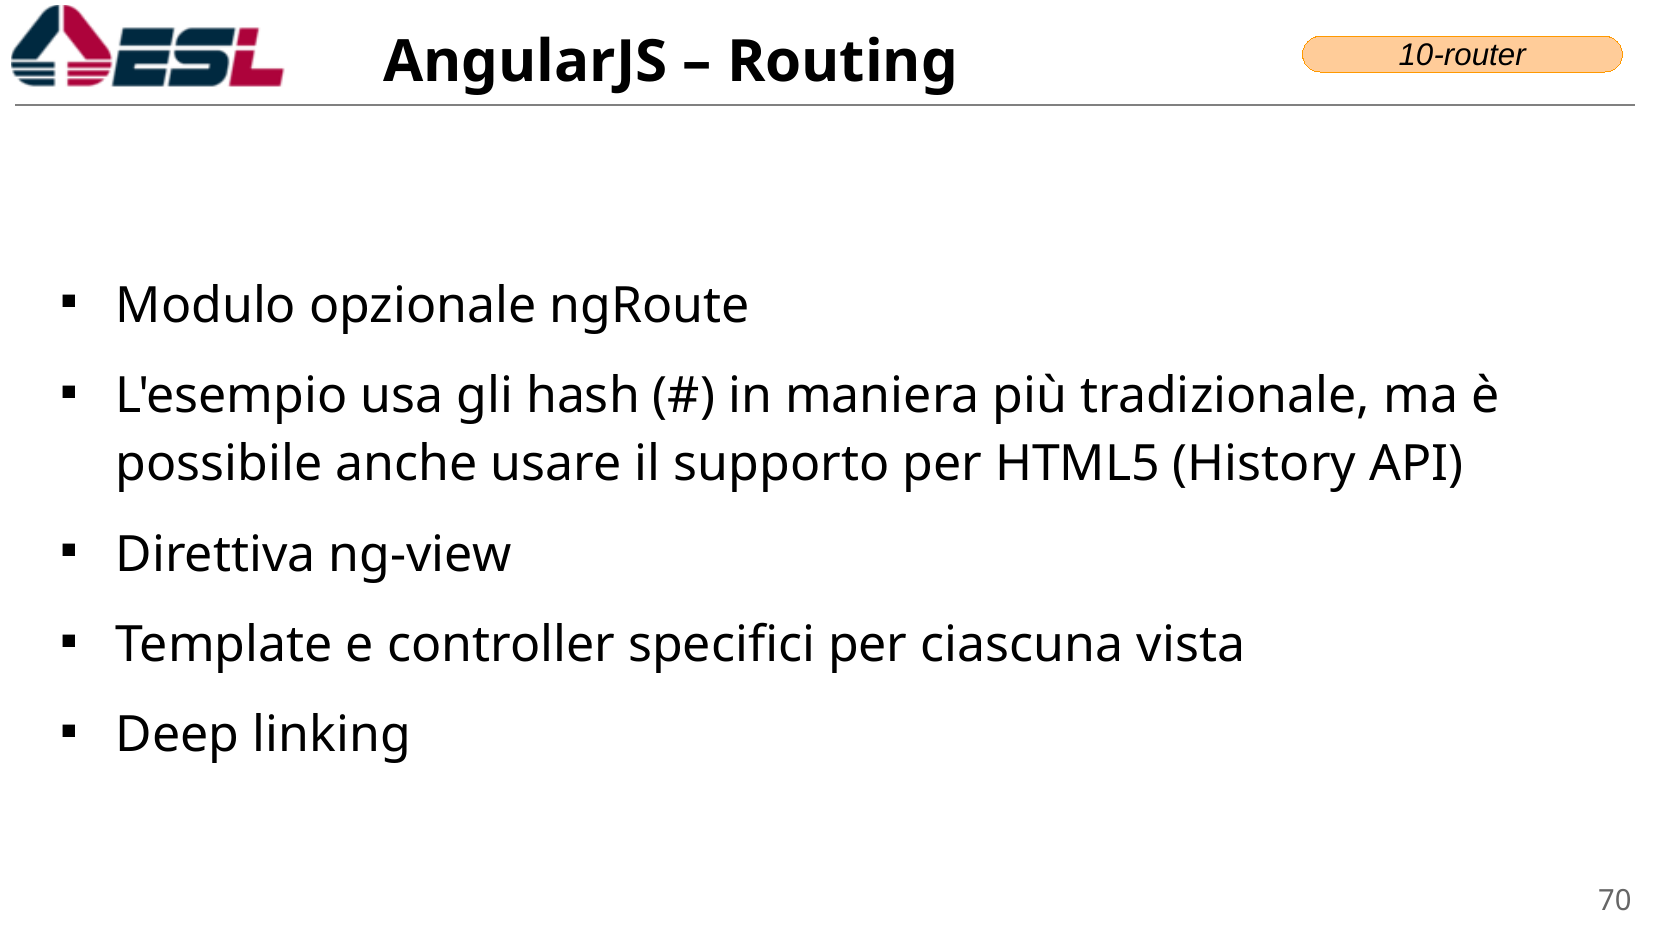

# AngularJS – Routing
10-router
Modulo opzionale ngRoute
L'esempio usa gli hash (#) in maniera più tradizionale, ma è possibile anche usare il supporto per HTML5 (History API)
Direttiva ng-view
Template e controller specifici per ciascuna vista
Deep linking